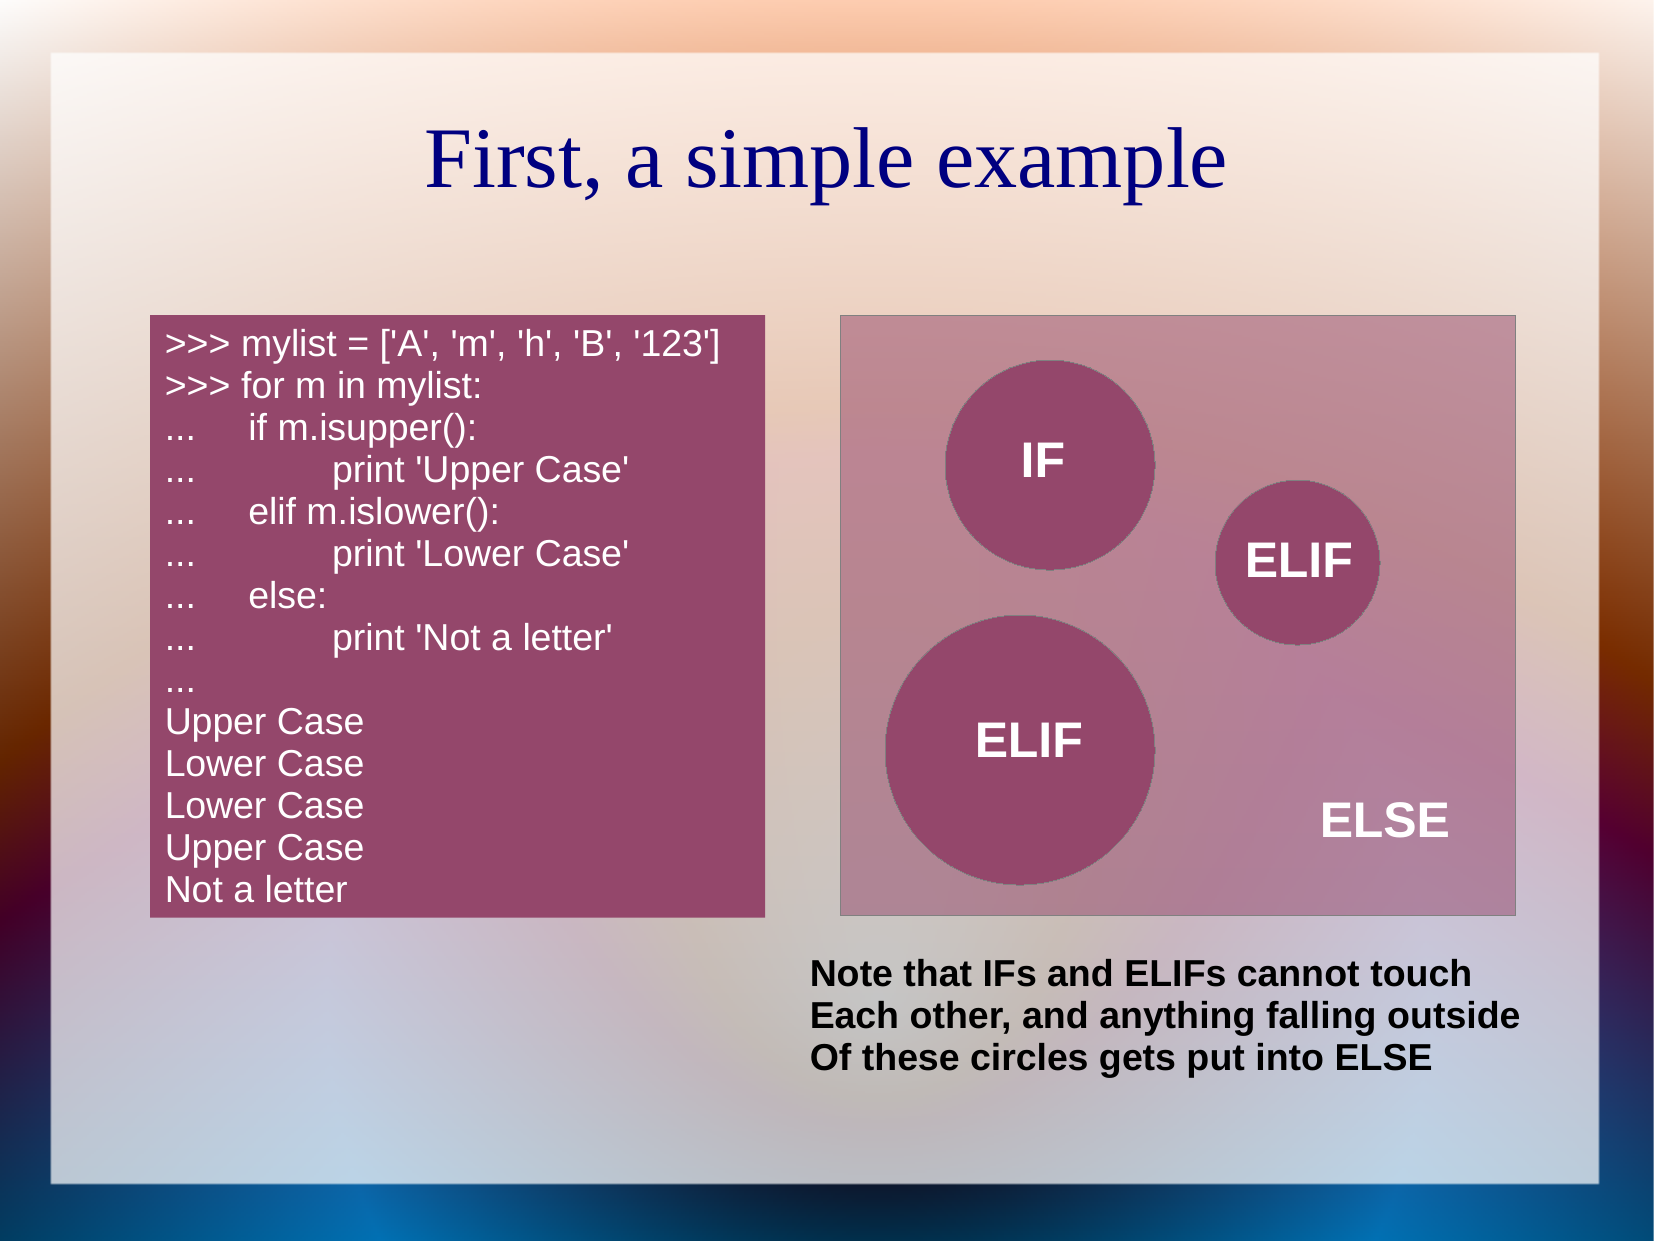

# First, a simple example
>>> mylist = ['A', 'm', 'h', 'B', '123']
>>> for m in mylist:
... if m.isupper():
... print 'Upper Case'
... elif m.islower():
... print 'Lower Case'
... else:
... print 'Not a letter'
...
Upper Case
Lower Case
Lower Case
Upper Case
Not a letter
IF
ELIF
ELIF
ELSE
Note that IFs and ELIFs cannot touch
Each other, and anything falling outside
Of these circles gets put into ELSE